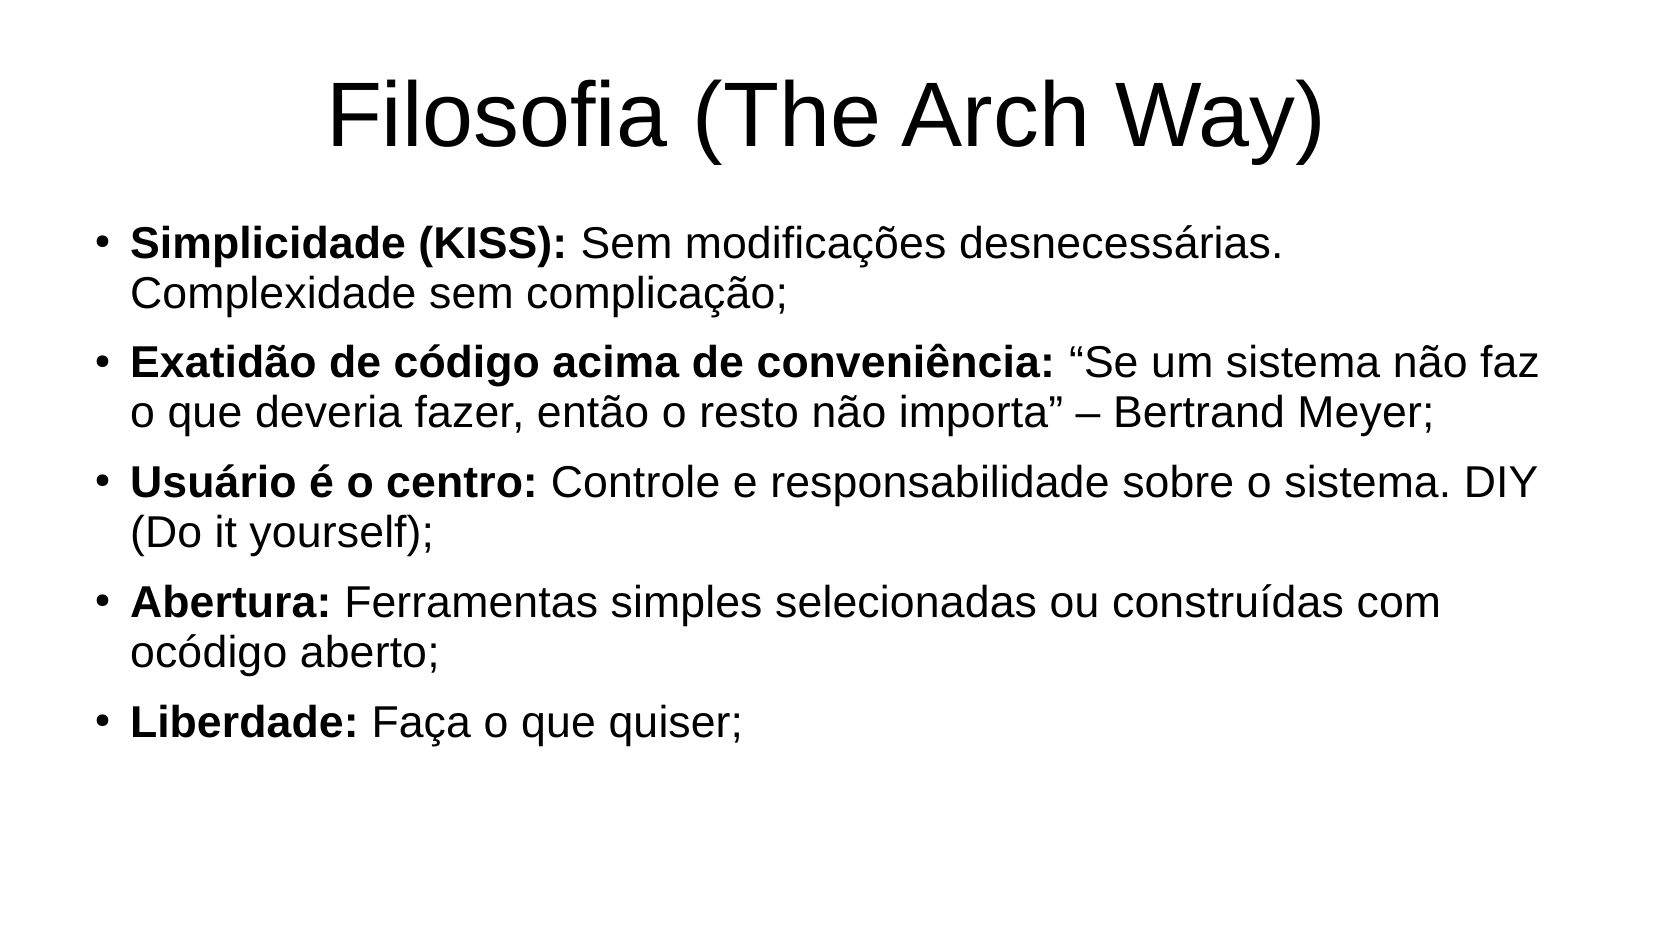

# Filosofia (The Arch Way)
Simplicidade (KISS): Sem modificações desnecessárias. Complexidade sem complicação;
Exatidão de código acima de conveniência: “Se um sistema não faz o que deveria fazer, então o resto não importa” – Bertrand Meyer;
Usuário é o centro: Controle e responsabilidade sobre o sistema. DIY (Do it yourself);
Abertura: Ferramentas simples selecionadas ou construídas com ocódigo aberto;
Liberdade: Faça o que quiser;